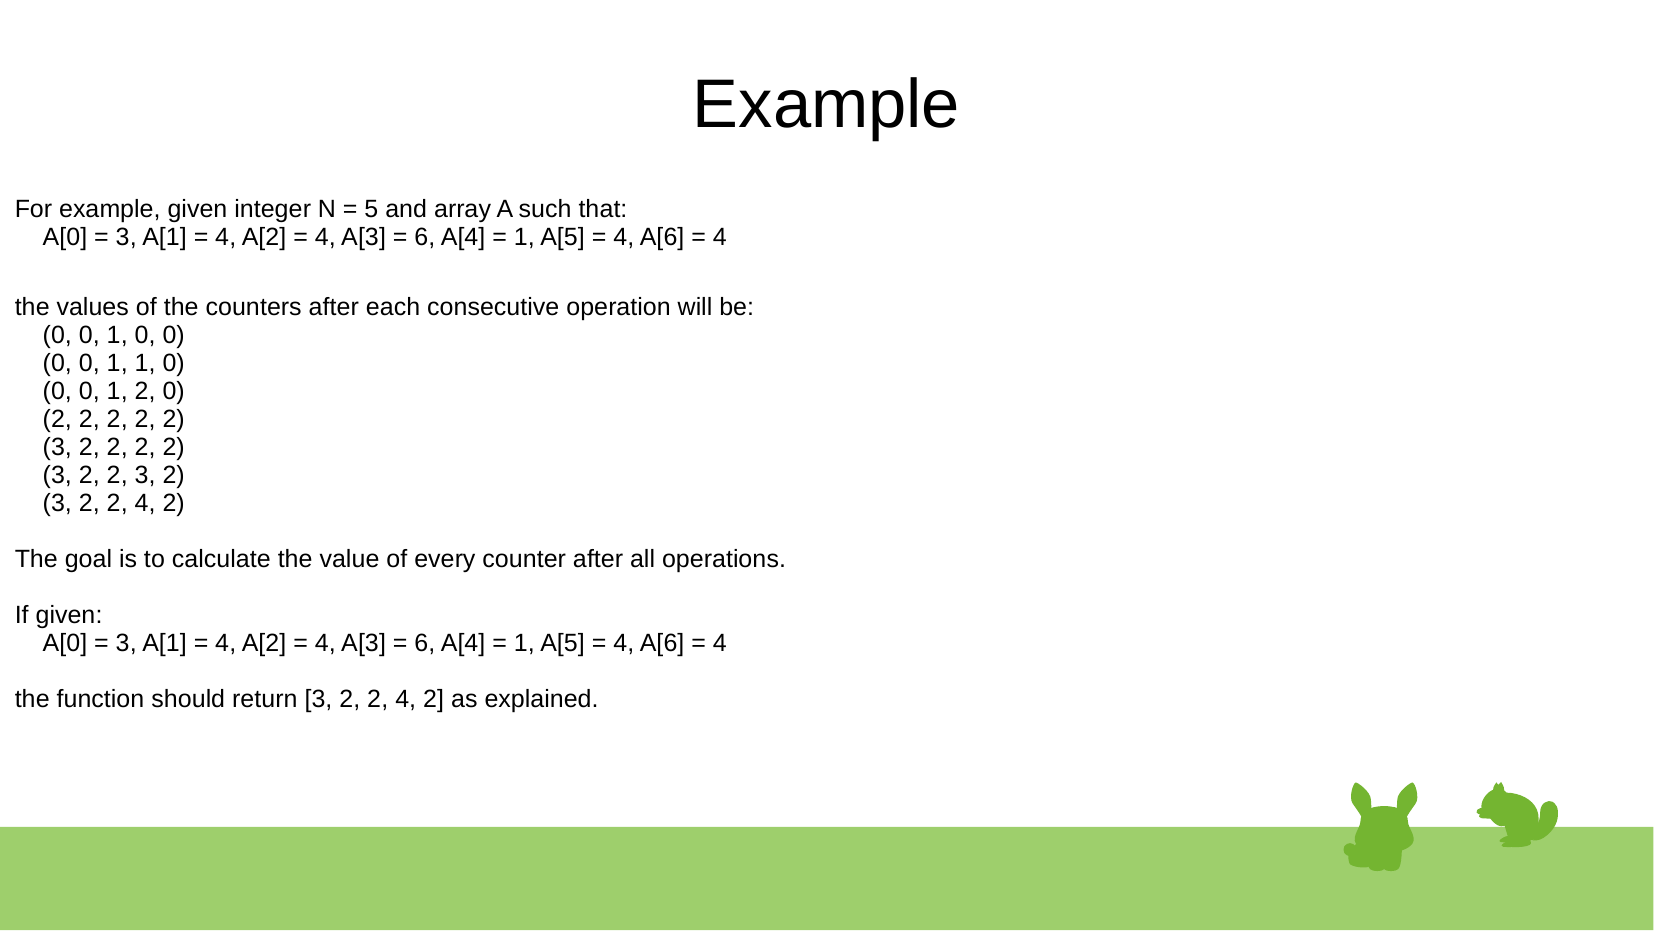

# Example
For example, given integer N = 5 and array A such that:
 A[0] = 3, A[1] = 4, A[2] = 4, A[3] = 6, A[4] = 1, A[5] = 4, A[6] = 4
the values of the counters after each consecutive operation will be:
 (0, 0, 1, 0, 0)
 (0, 0, 1, 1, 0)
 (0, 0, 1, 2, 0)
 (2, 2, 2, 2, 2)
 (3, 2, 2, 2, 2)
 (3, 2, 2, 3, 2)
 (3, 2, 2, 4, 2)
The goal is to calculate the value of every counter after all operations.
If given:
 A[0] = 3, A[1] = 4, A[2] = 4, A[3] = 6, A[4] = 1, A[5] = 4, A[6] = 4
the function should return [3, 2, 2, 4, 2] as explained.